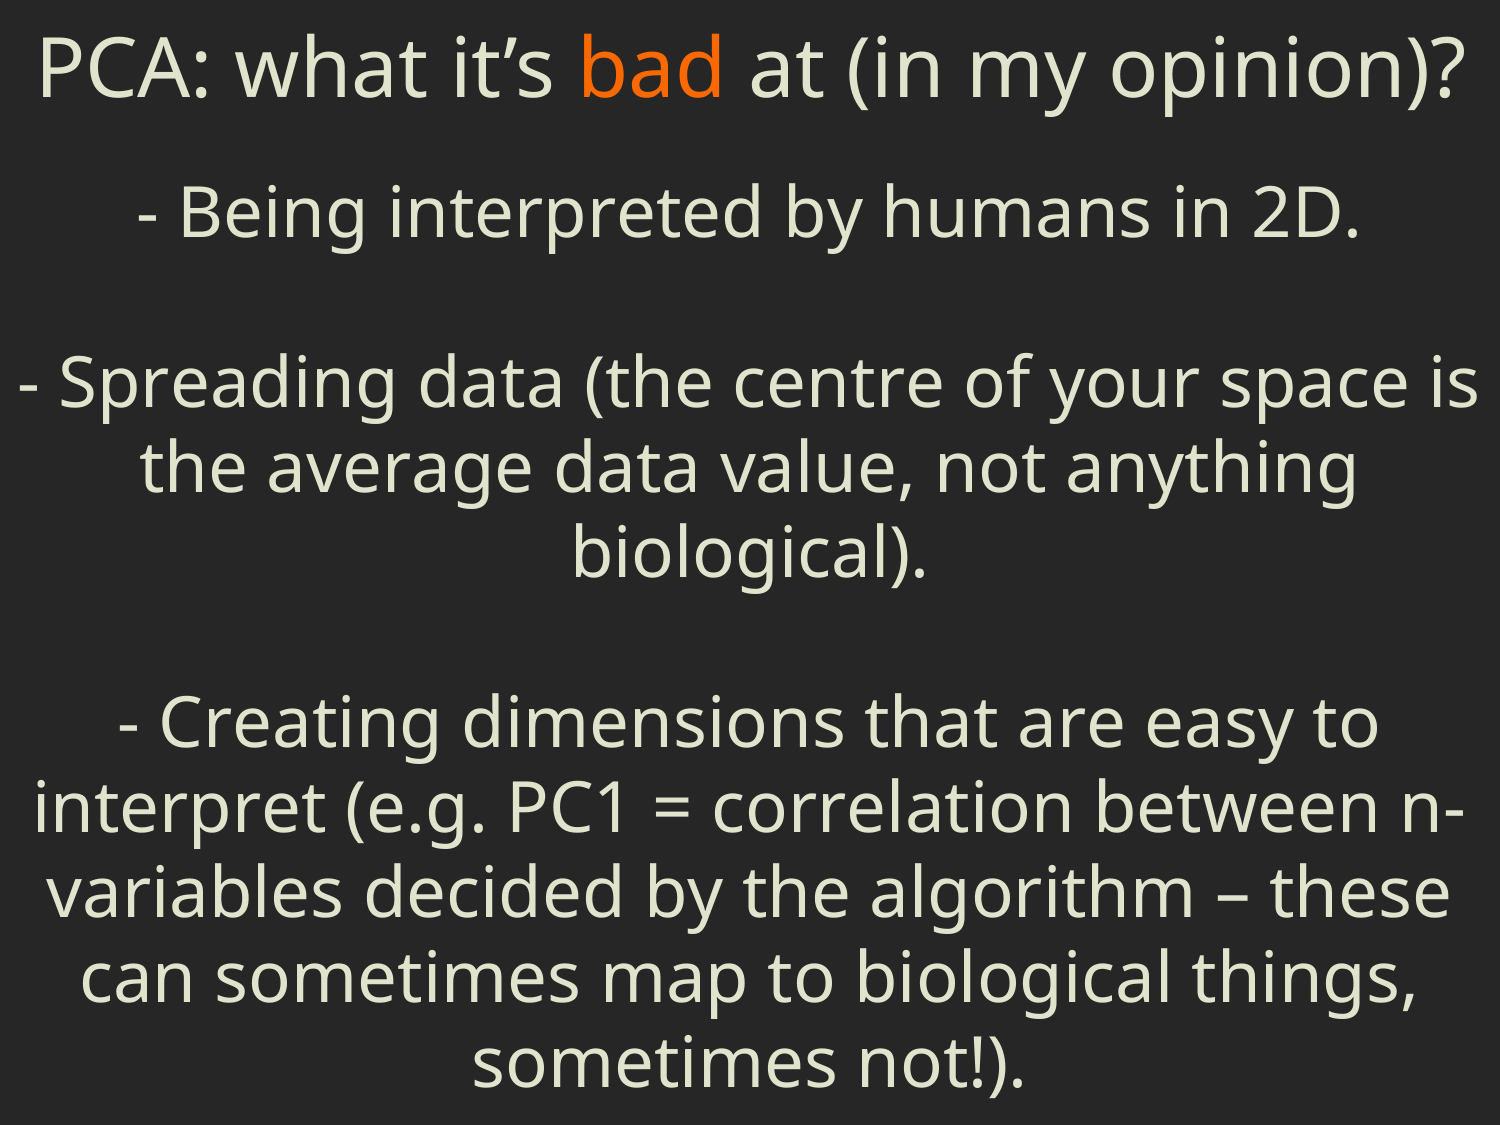

PCA: what it’s bad at (in my opinion)?
- Being interpreted by humans in 2D.
- Spreading data (the centre of your space is the average data value, not anything biological).
- Creating dimensions that are easy to interpret (e.g. PC1 = correlation between n-variables decided by the algorithm – these can sometimes map to biological things, sometimes not!).